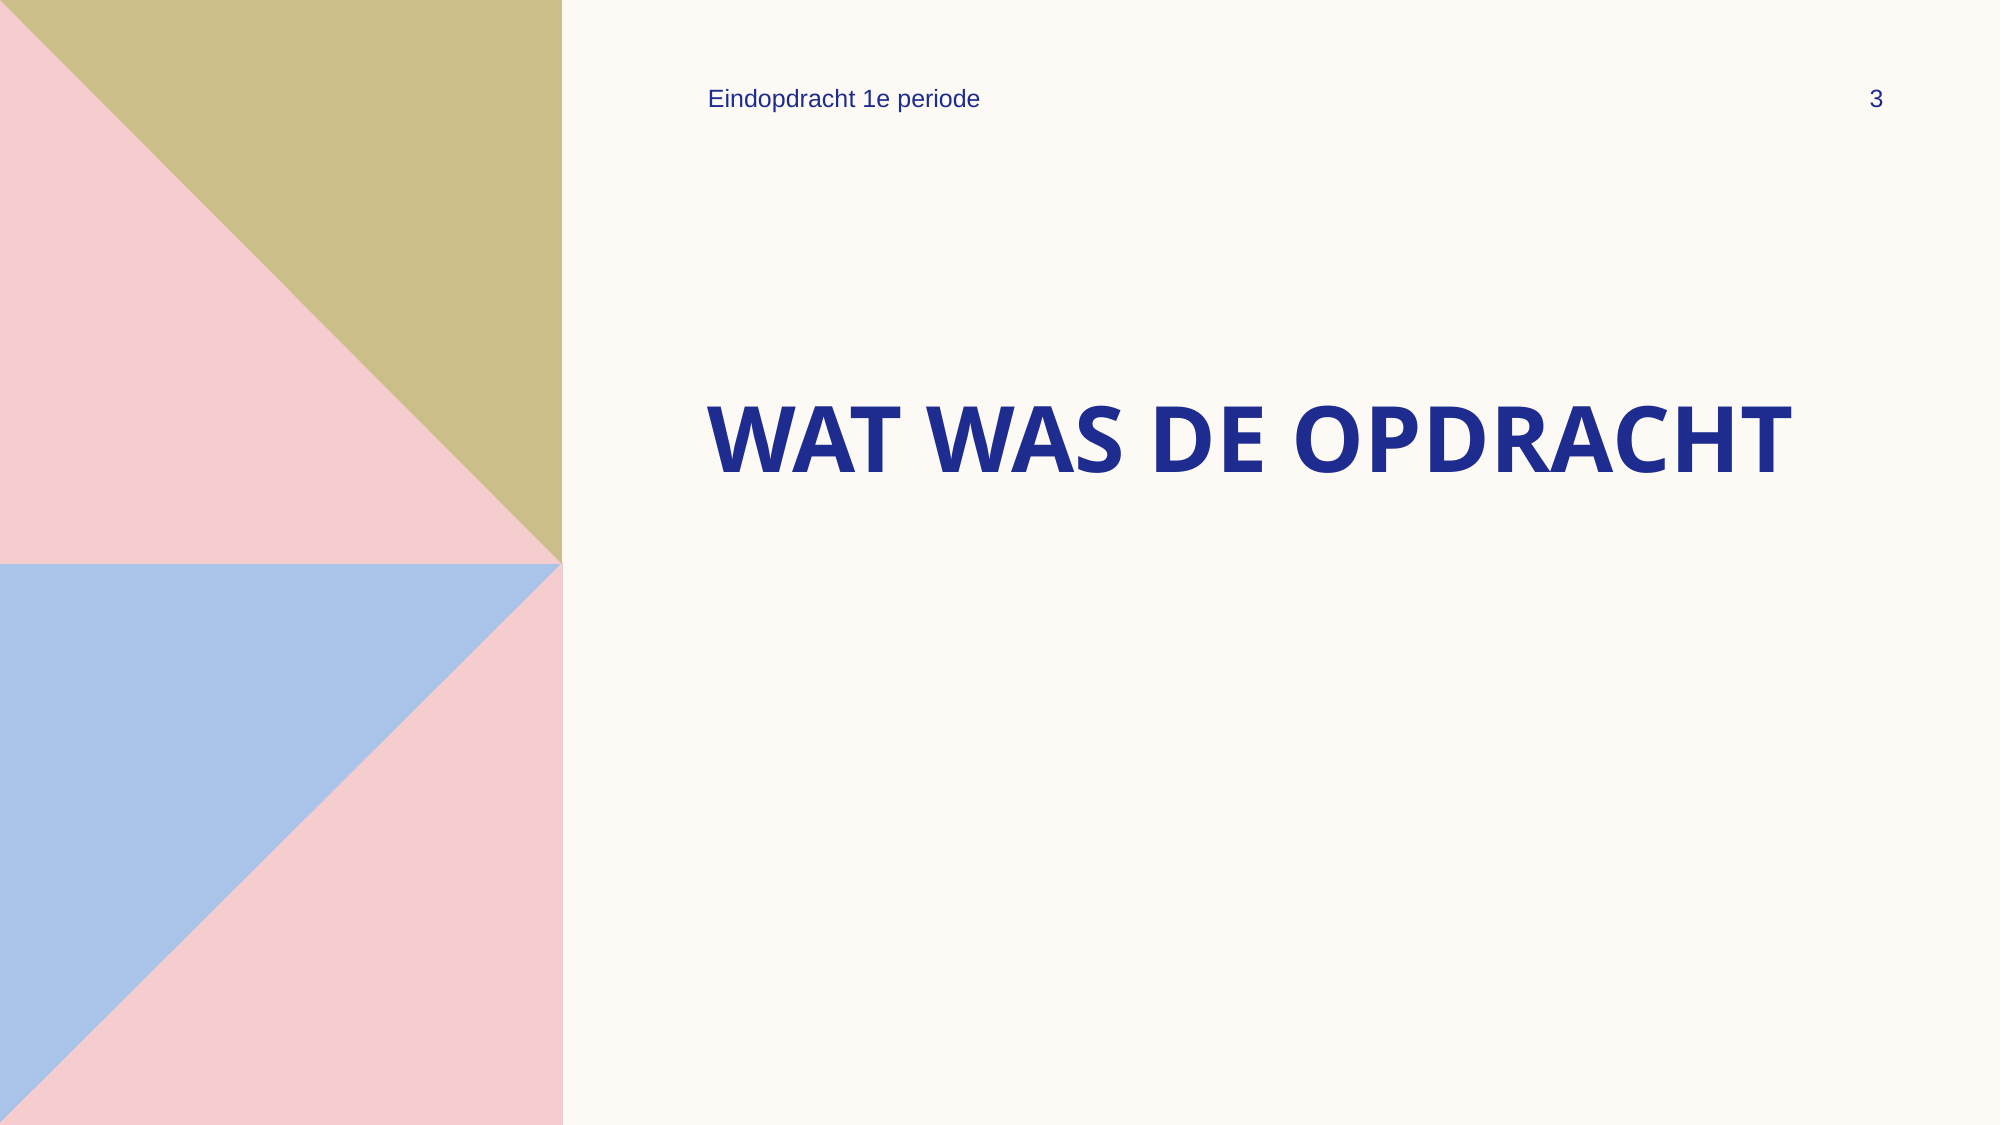

Eindopdracht 1e periode
# Wat was de opdracht